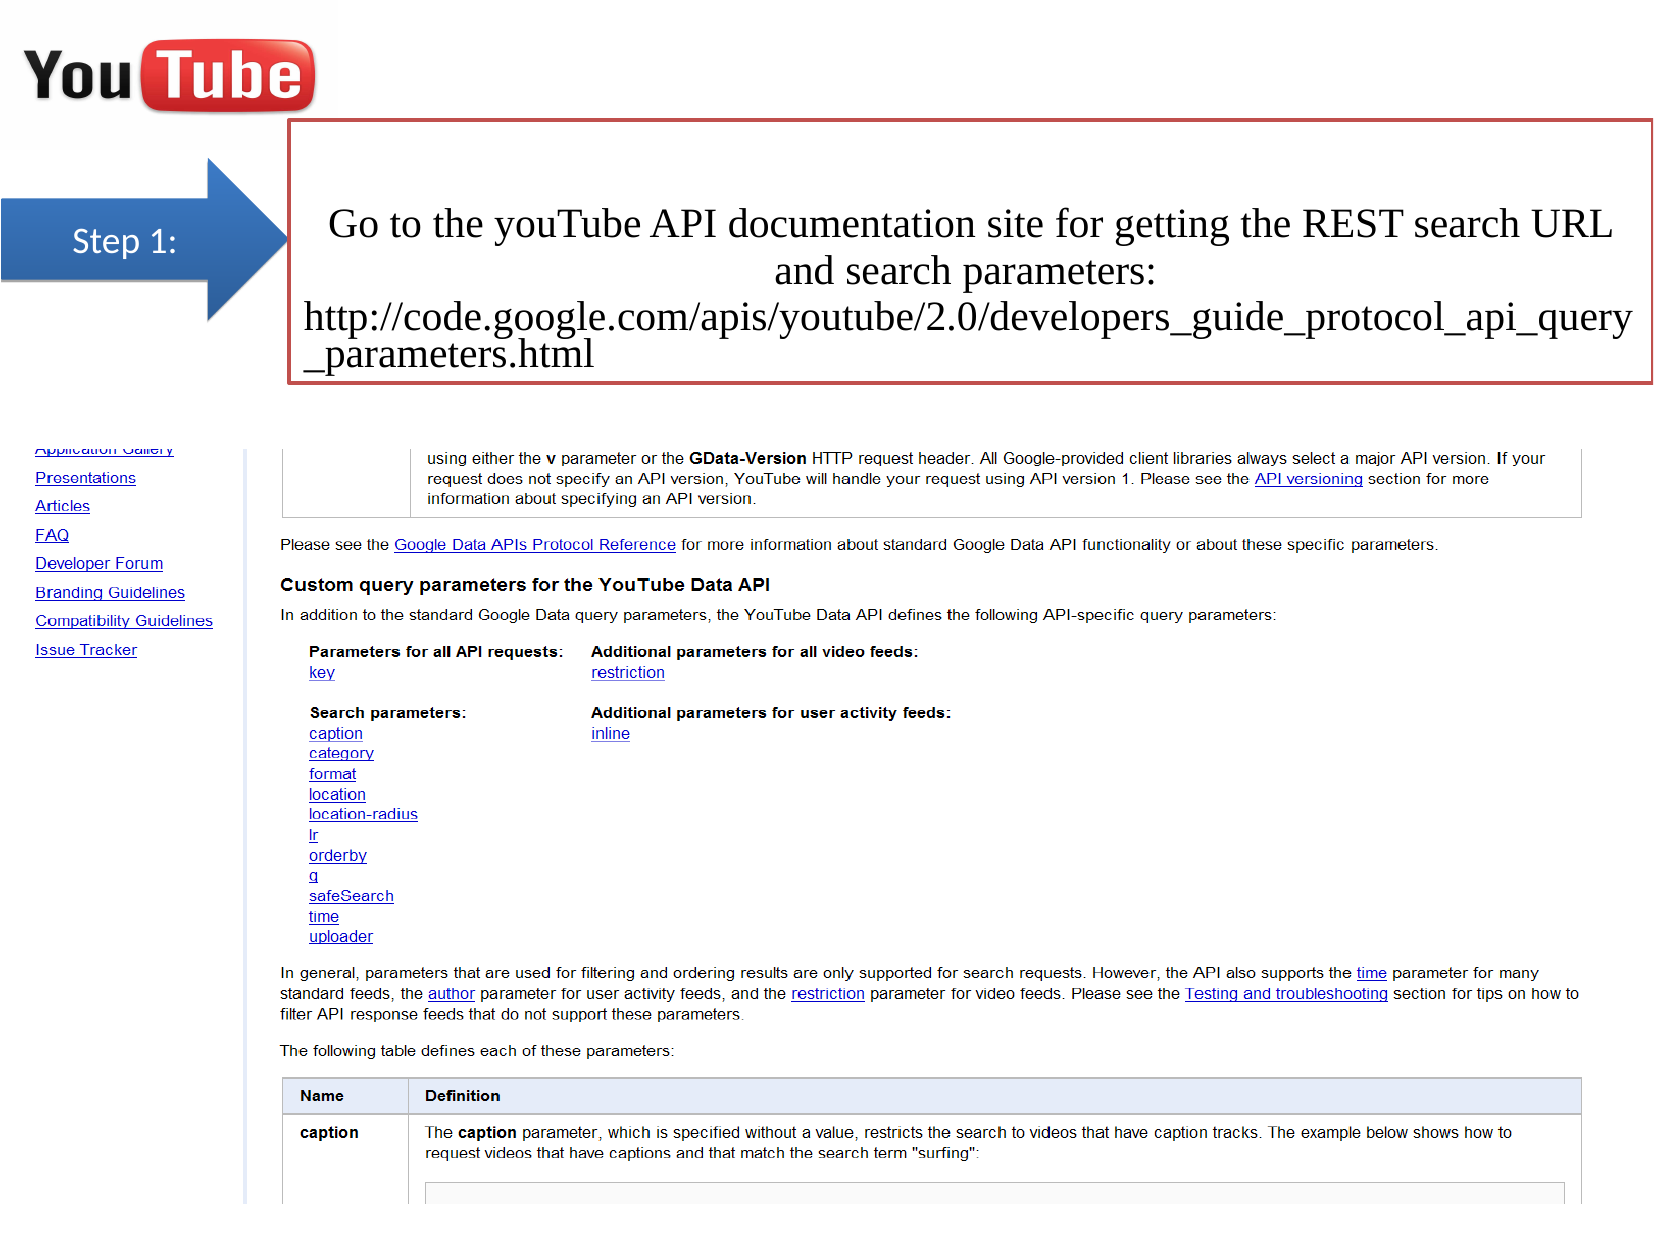

Go to the youTube API documentation site for getting the REST search URL and search parameters: http://code.google.com/apis/youtube/2.0/developers_guide_protocol_api_query_parameters.html
Step 1: